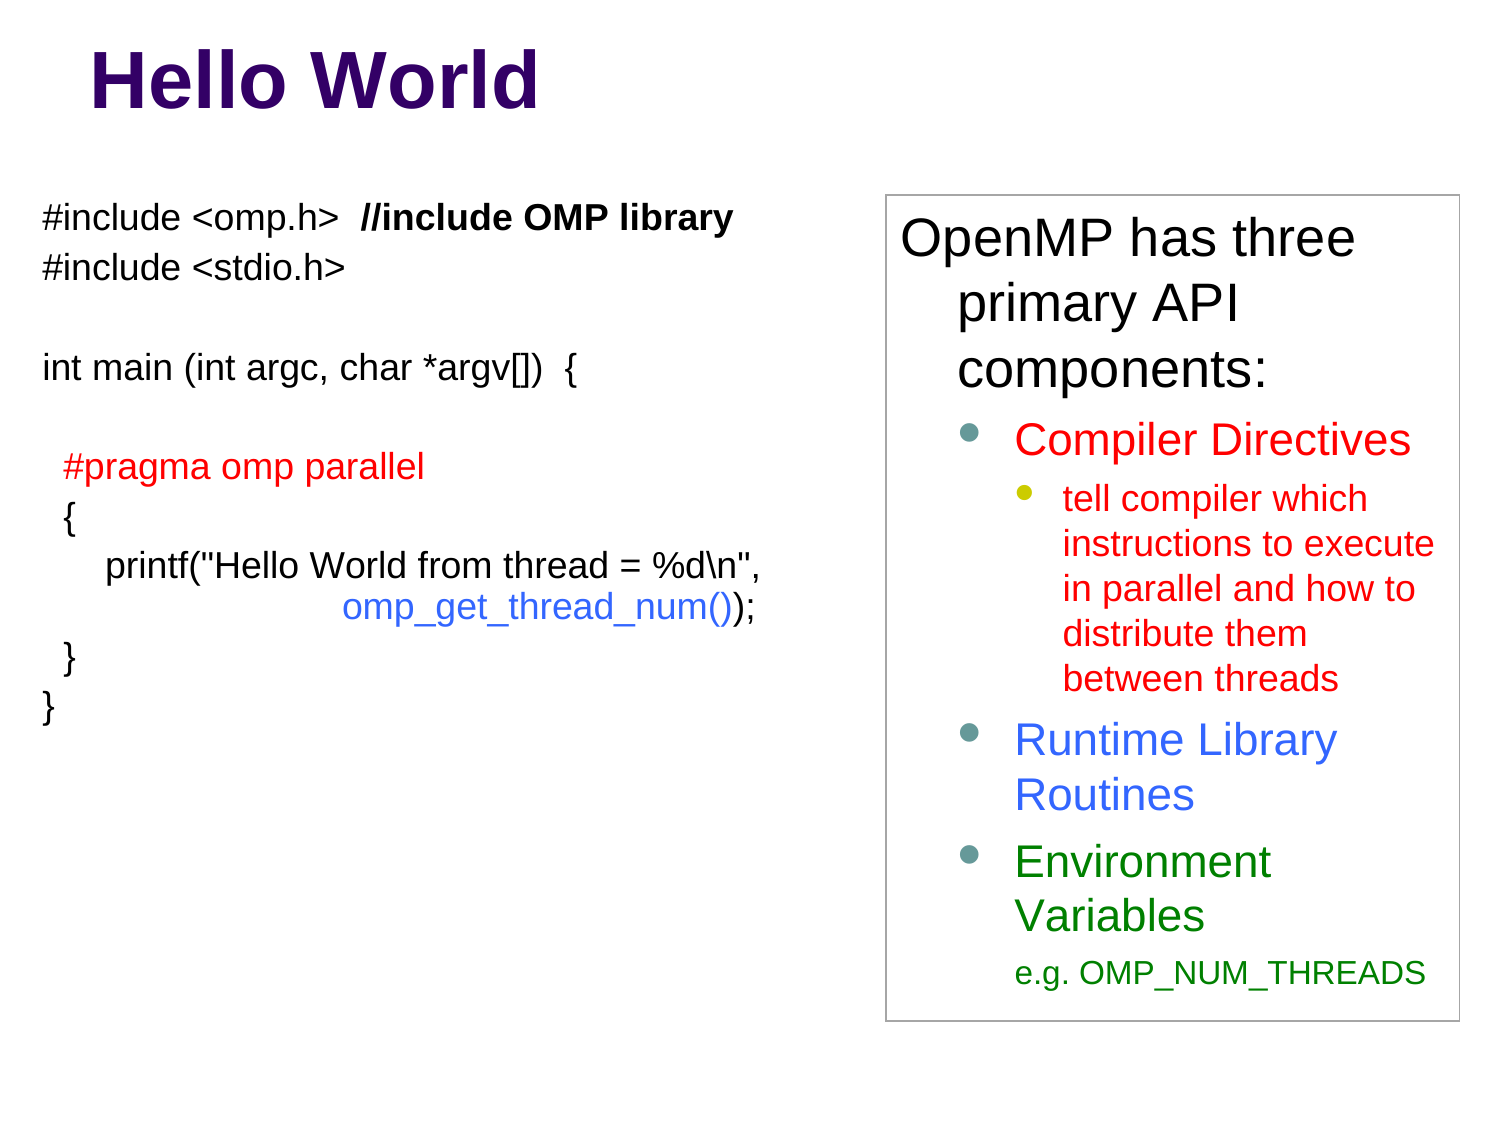

# Hello World
#include <omp.h> //include OMP library
#include <stdio.h>
int main (int argc, char *argv[]) {
 #pragma omp parallel
 {
 printf("Hello World from thread = %d\n", 			omp_get_thread_num());
 }
}
OpenMP has three primary API components:
Compiler Directives
tell compiler which instructions to execute in parallel and how to distribute them between threads
Runtime Library Routines
Environment Variables
e.g. OMP_NUM_THREADS